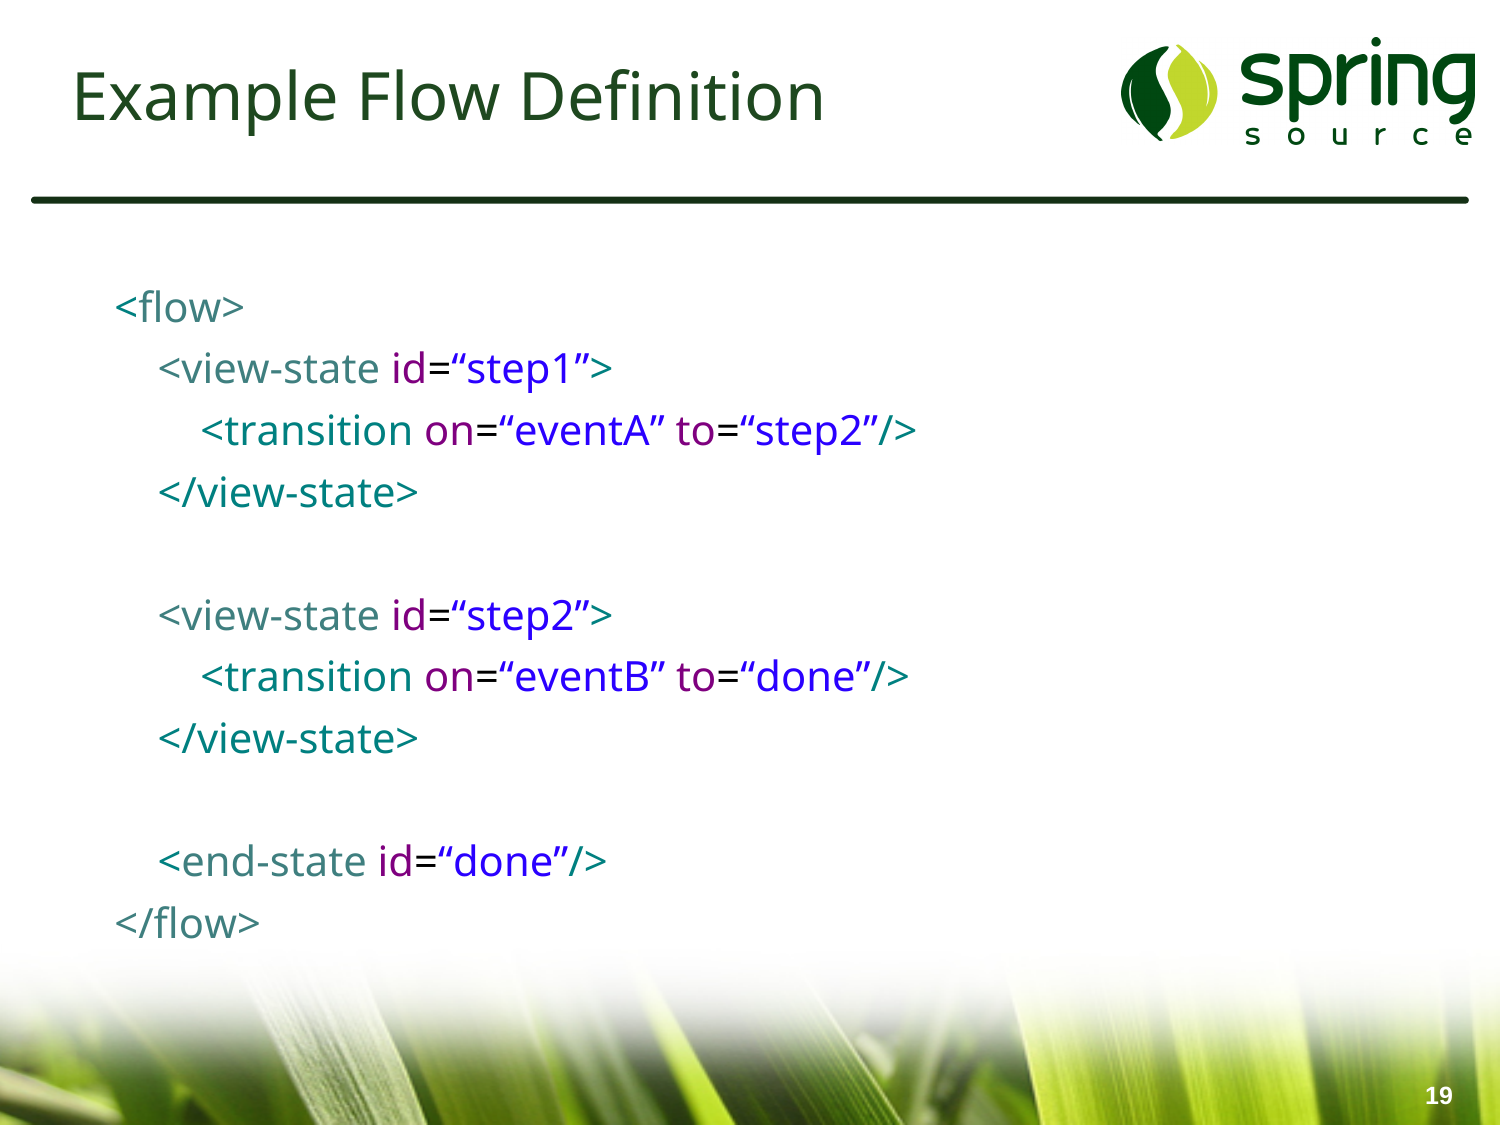

# Example Flow Definition
<flow>
 <view-state id=“step1”>
 <transition on=“eventA” to=“step2”/>
 </view-state>
 <view-state id=“step2”>
 <transition on=“eventB” to=“done”/>
 </view-state>
 <end-state id=“done”/>
</flow>